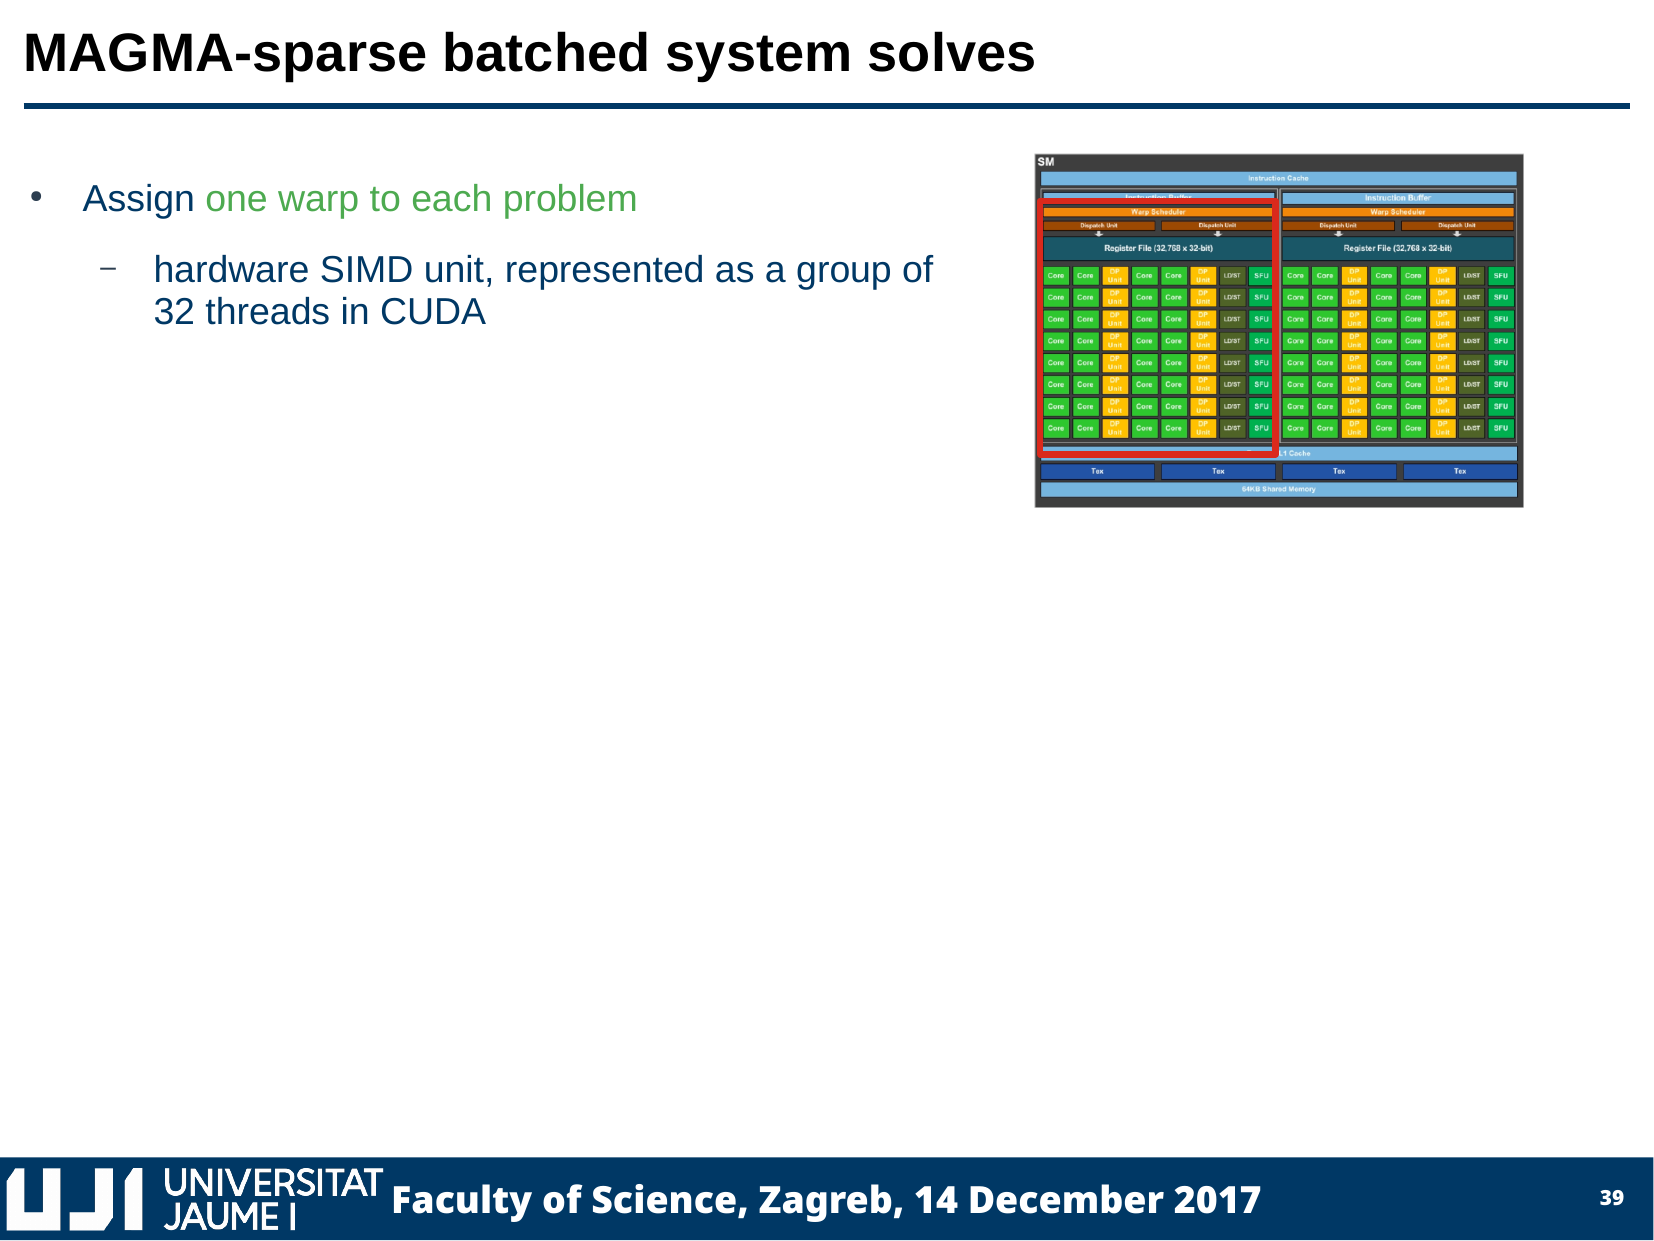

# MAGMA-sparse batched system solves
Assign one warp to each problem
hardware SIMD unit, represented as a group of 32 threads in CUDA
Faculty of Science, Zagreb, 14 December 2017
39